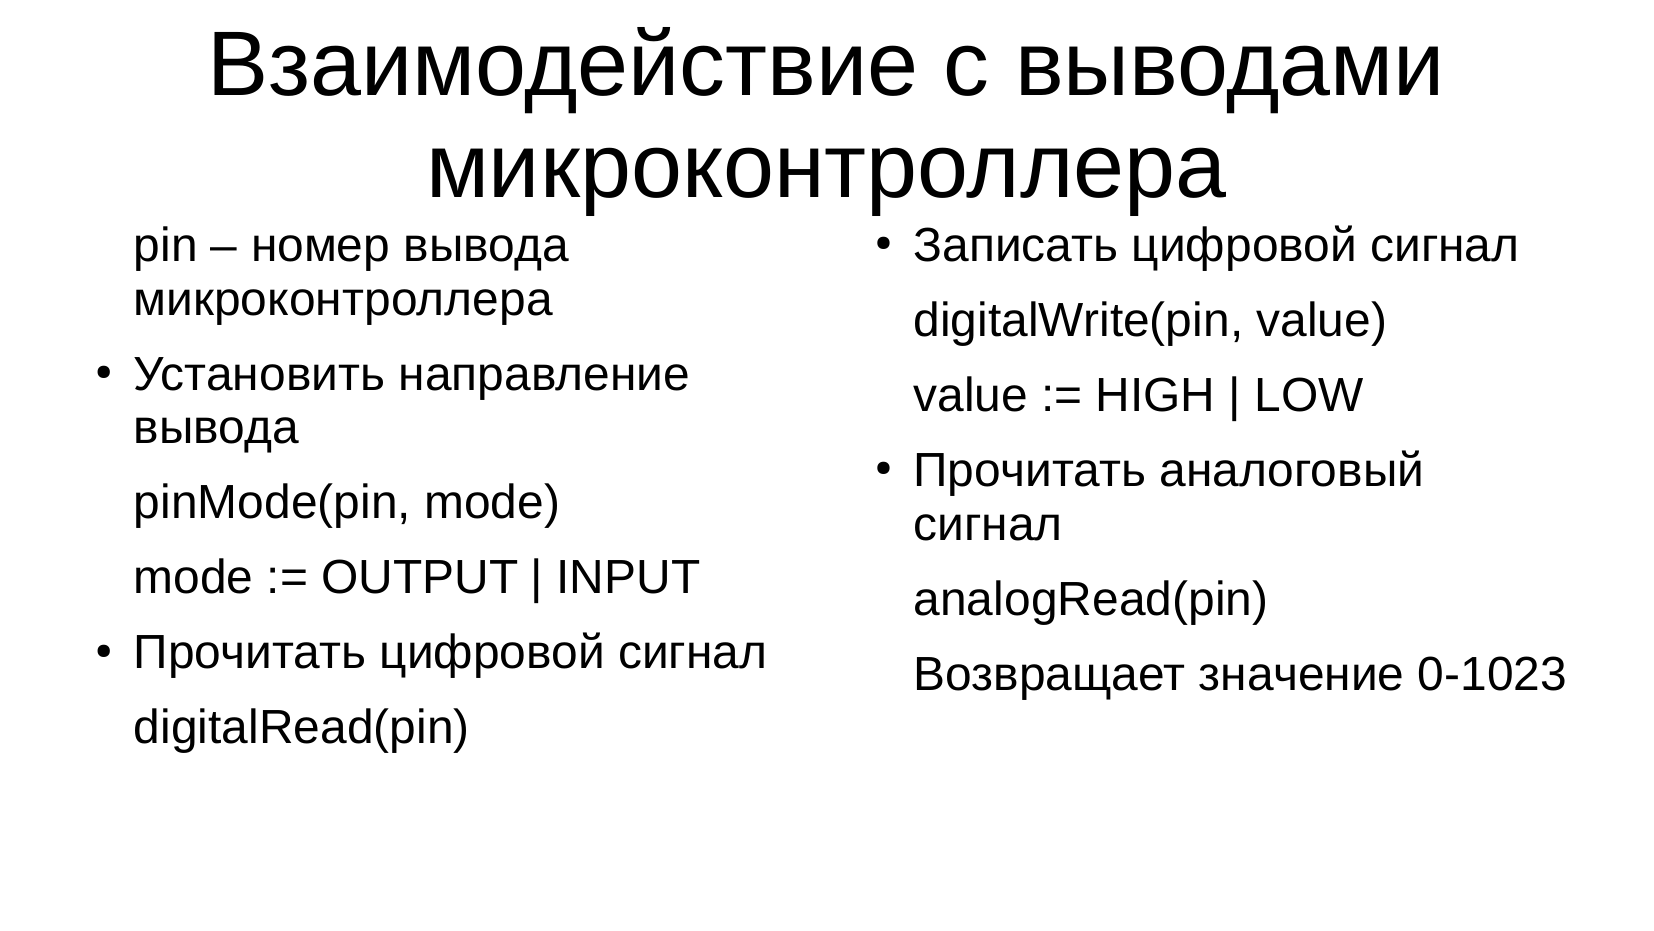

# Взаимодействие с выводами микроконтроллера
pin – номер вывода микроконтроллера
Установить направление вывода
pinMode(pin, mode)
mode := OUTPUT | INPUT
Прочитать цифровой сигнал
digitalRead(pin)
Записать цифровой сигнал
digitalWrite(pin, value)
value := HIGH | LOW
Прочитать аналоговый сигнал
analogRead(pin)
Возвращает значение 0-1023